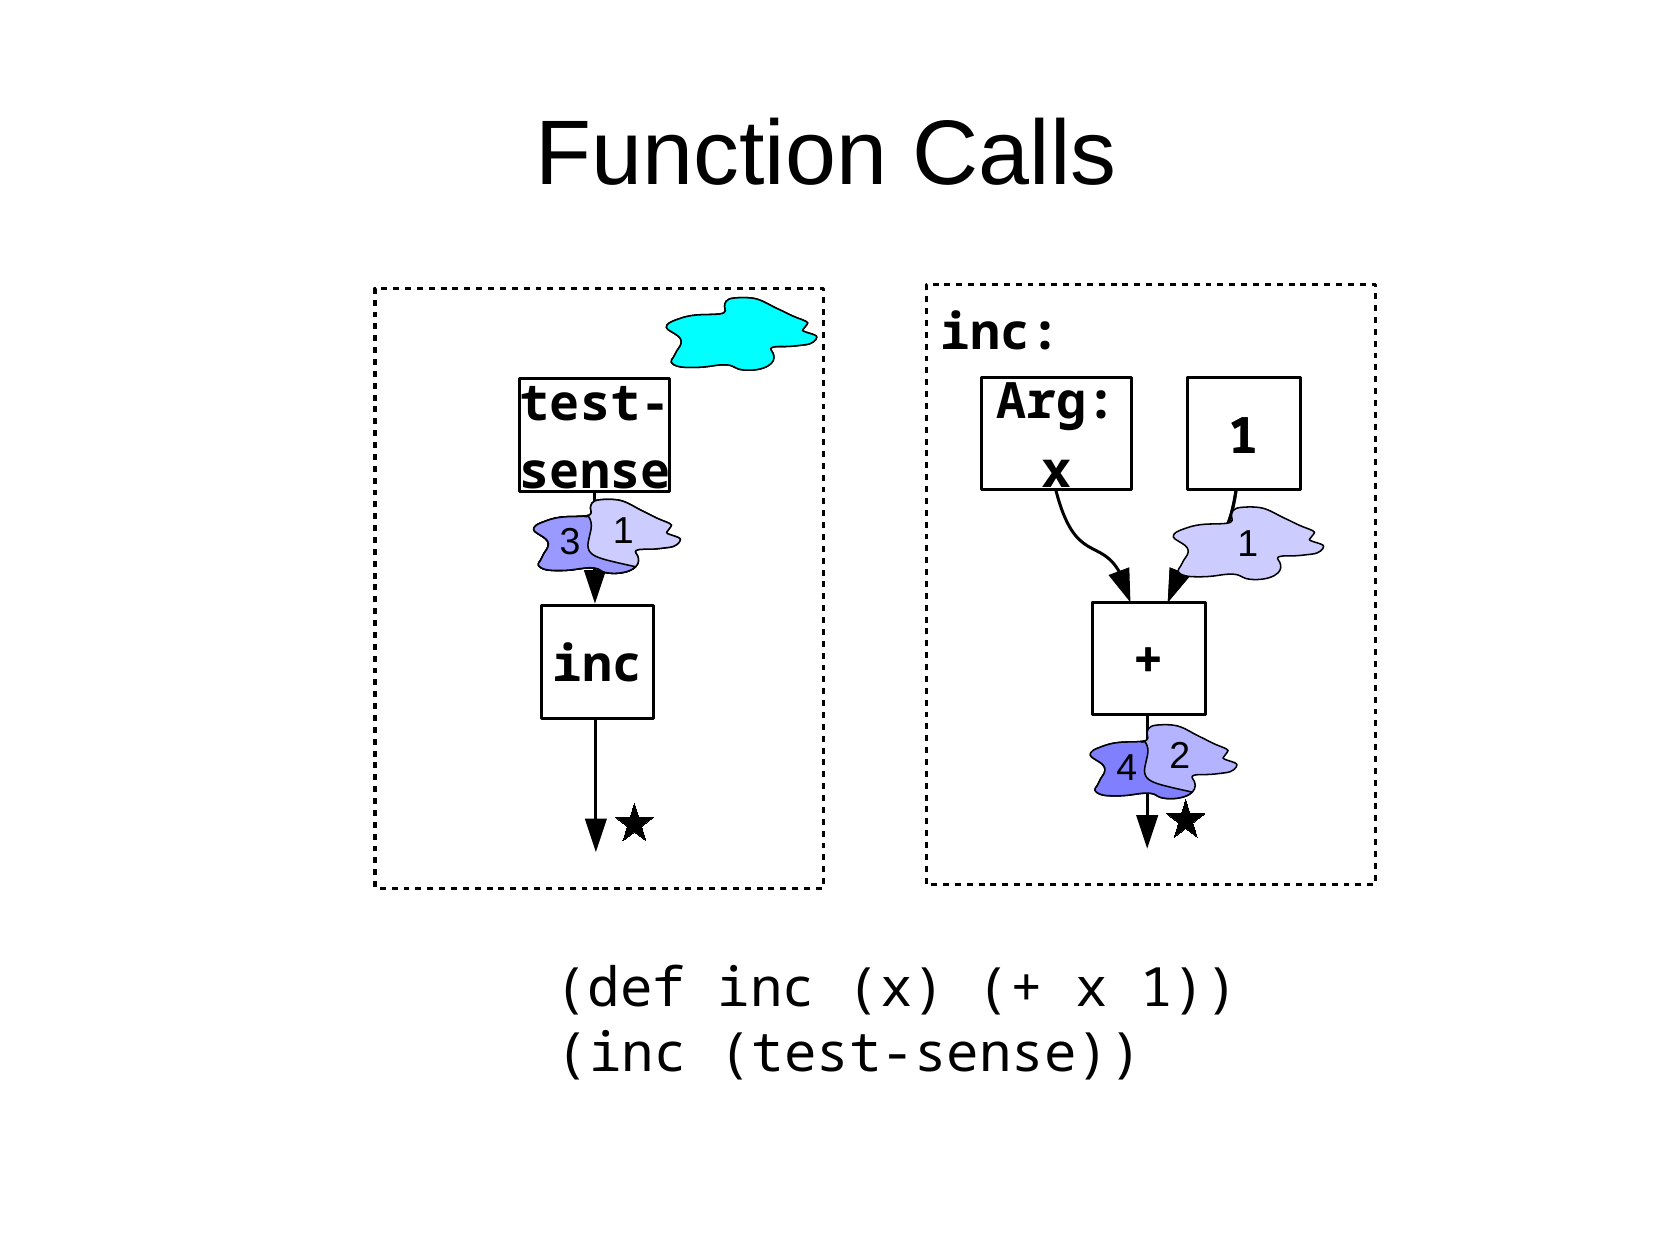

# Function Calls
inc:
Arg:
x
1
+
1
test-
sense
1
3
1
3
1
+
inc
2
4
(def inc (x) (+ x 1))
(inc (test-sense))